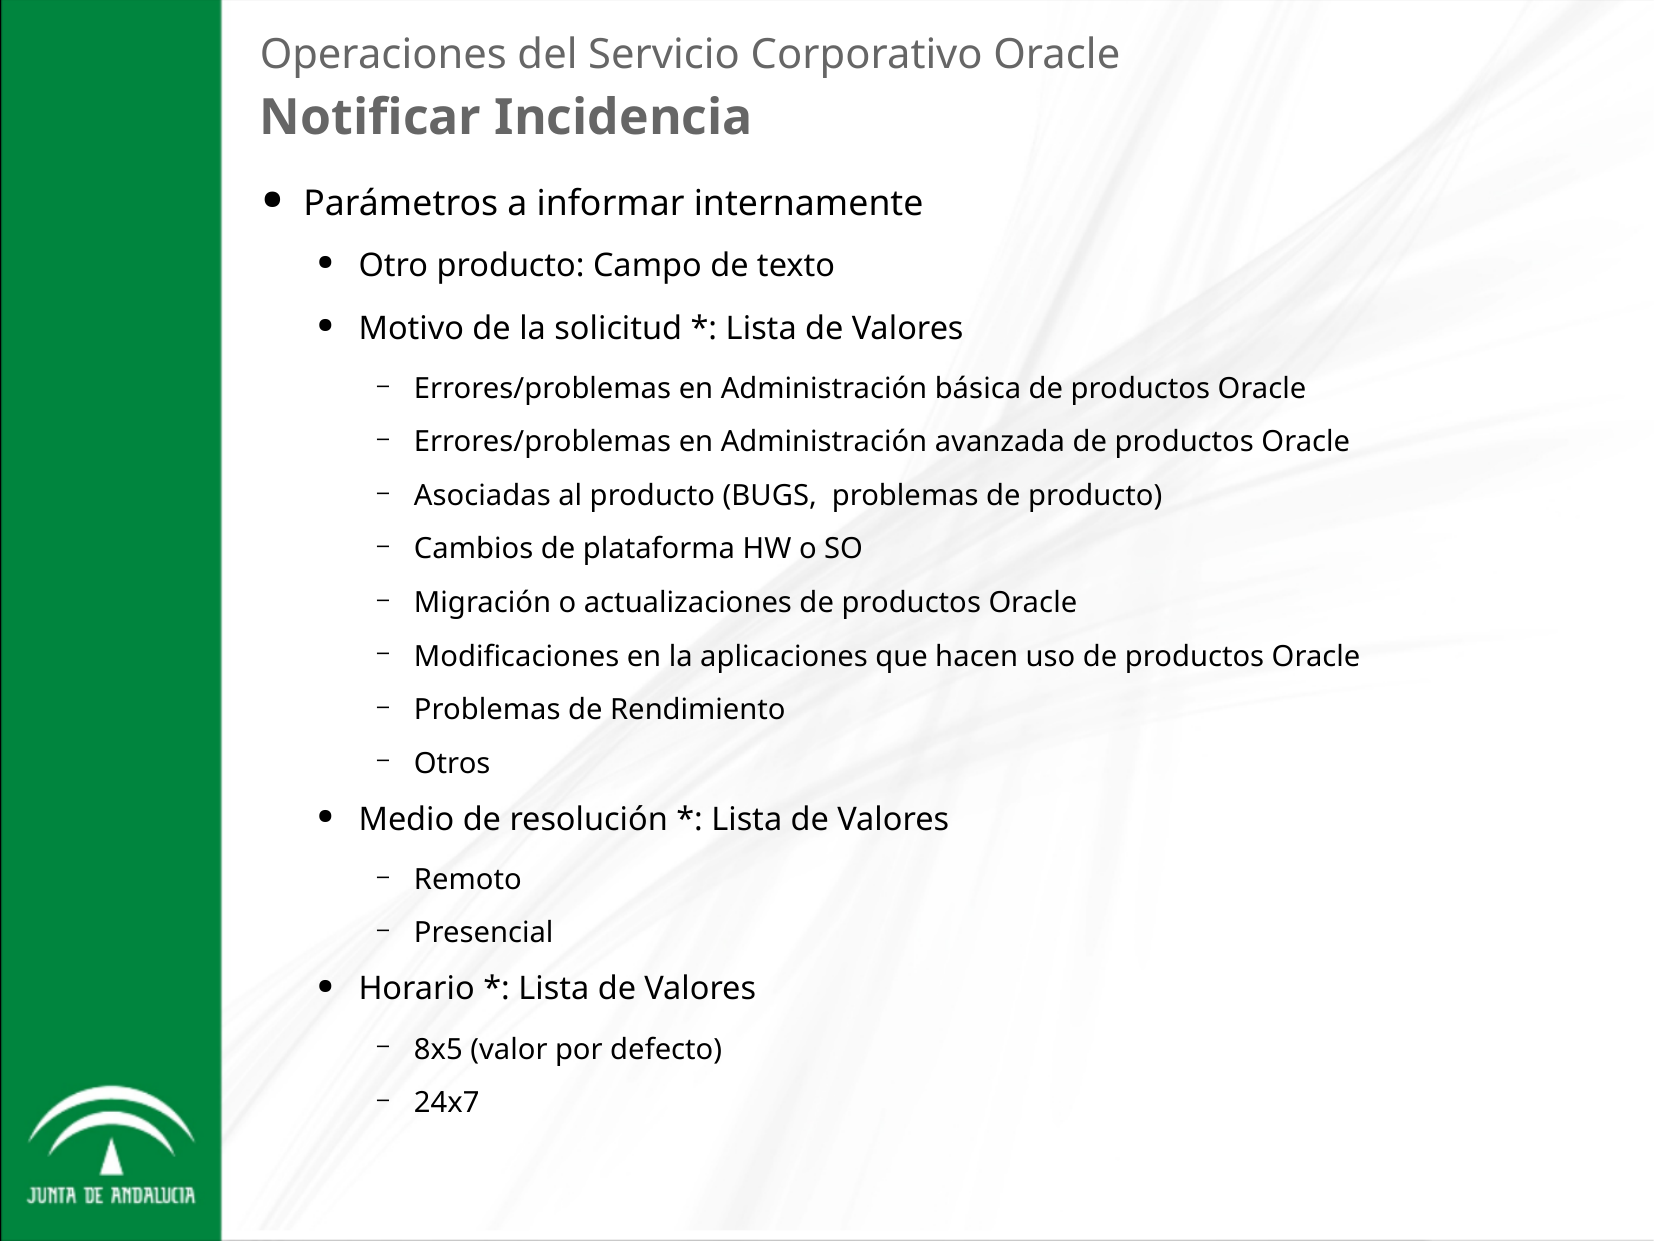

Operaciones del Servicio Corporativo Oracle
Notificar Incidencia
# Parámetros a informar internamente
Otro producto: Campo de texto
Motivo de la solicitud *: Lista de Valores
Errores/problemas en Administración básica de productos Oracle
Errores/problemas en Administración avanzada de productos Oracle
Asociadas al producto (BUGS, problemas de producto)
Cambios de plataforma HW o SO
Migración o actualizaciones de productos Oracle
Modificaciones en la aplicaciones que hacen uso de productos Oracle
Problemas de Rendimiento
Otros
Medio de resolución *: Lista de Valores
Remoto
Presencial
Horario *: Lista de Valores
8x5 (valor por defecto)
24x7